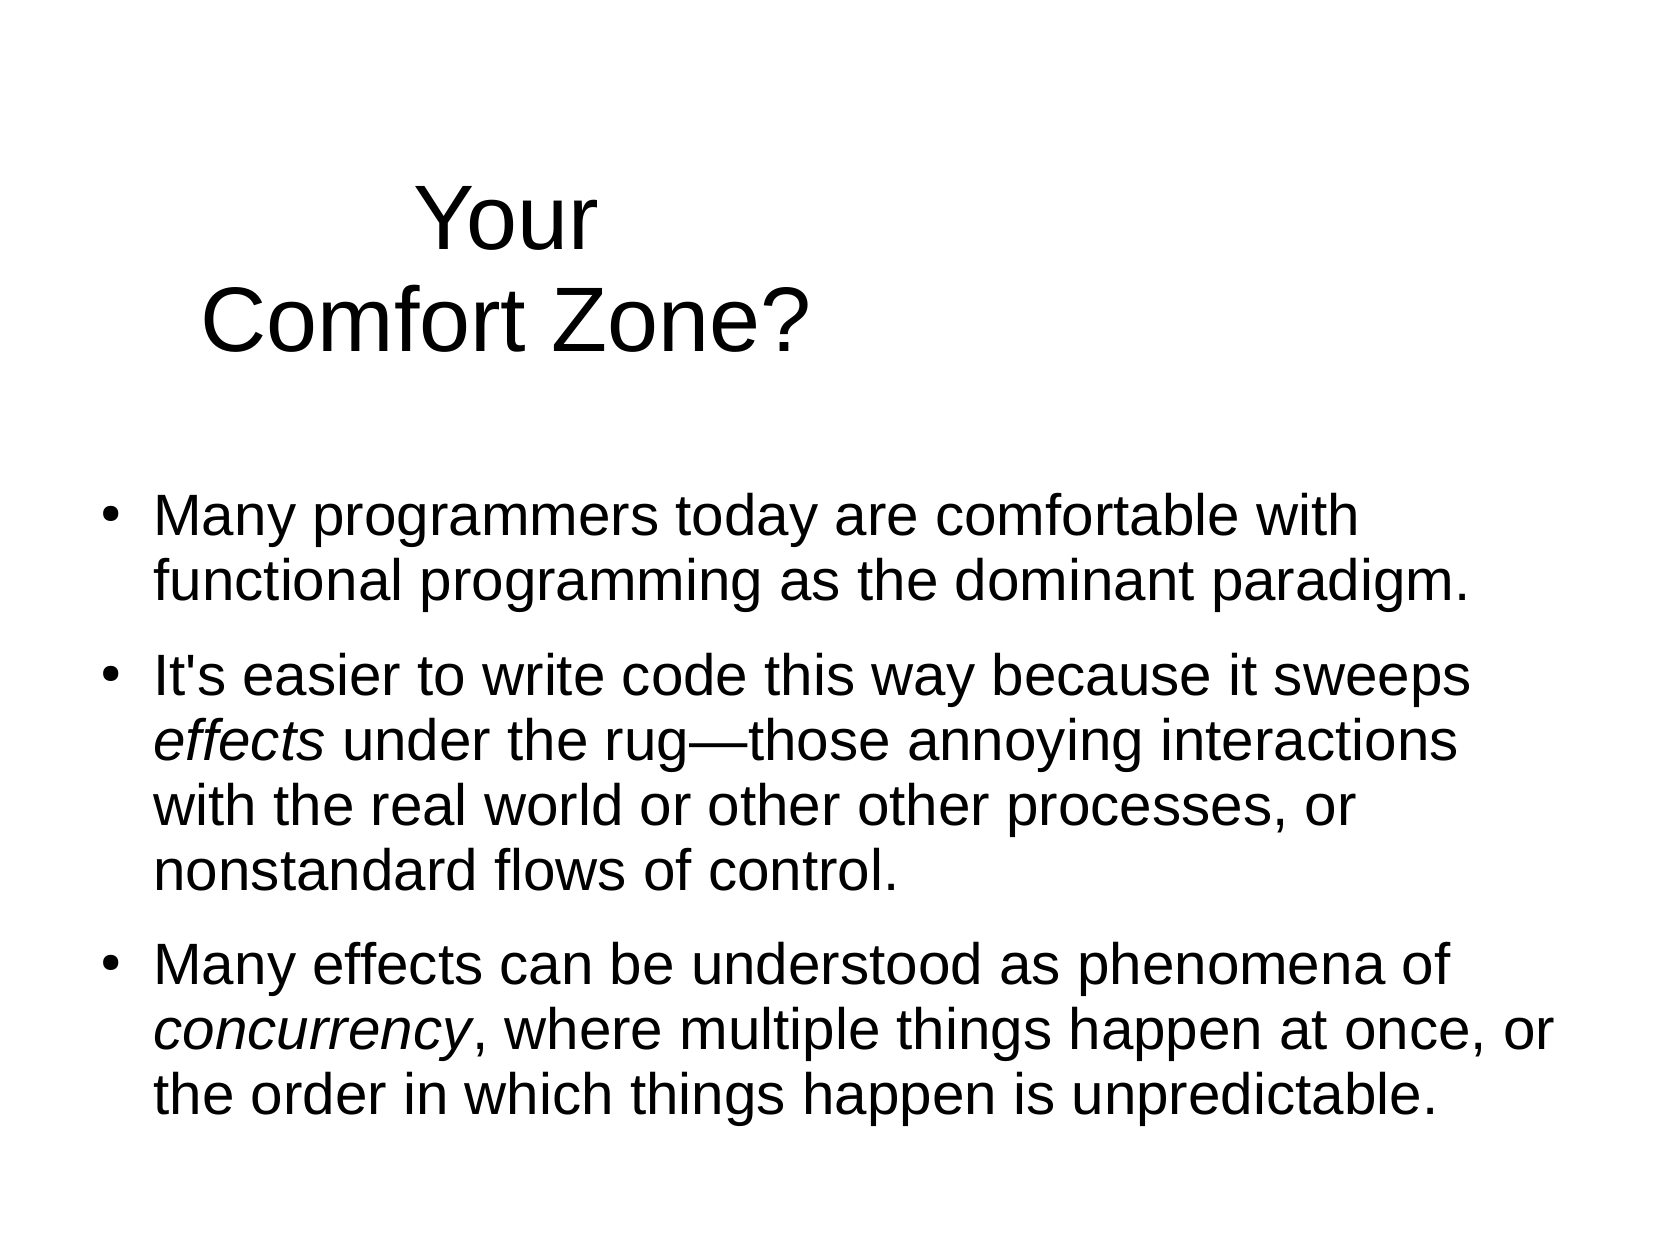

# Your Comfort Zone?
Many programmers today are comfortable with functional programming as the dominant paradigm.
It's easier to write code this way because it sweeps effects under the rug—those annoying interactions with the real world or other other processes, or nonstandard flows of control.
Many effects can be understood as phenomena of concurrency, where multiple things happen at once, or the order in which things happen is unpredictable.